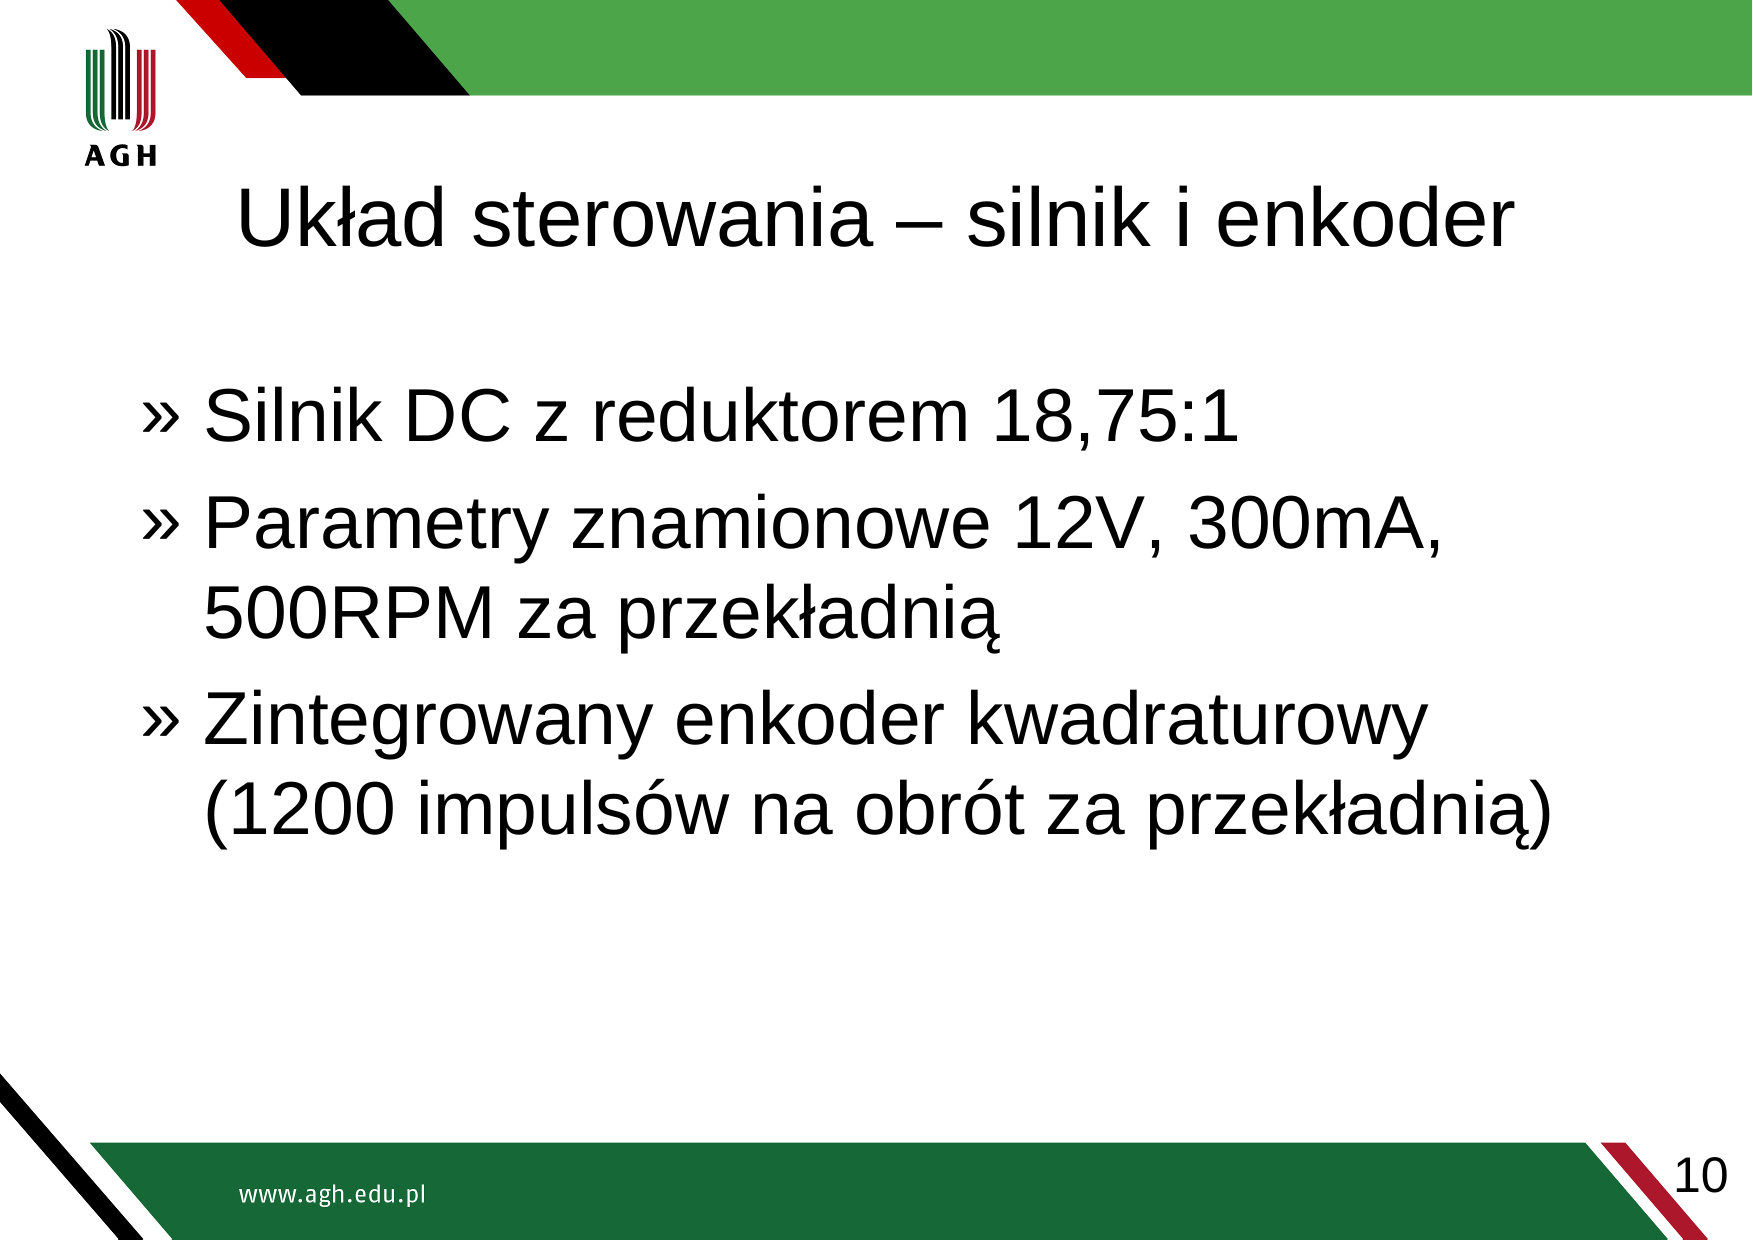

# Układ sterowania – silnik i enkoder
Silnik DC z reduktorem 18,75:1
Parametry znamionowe 12V, 300mA, 500RPM za przekładnią
Zintegrowany enkoder kwadraturowy (1200 impulsów na obrót za przekładnią)
10